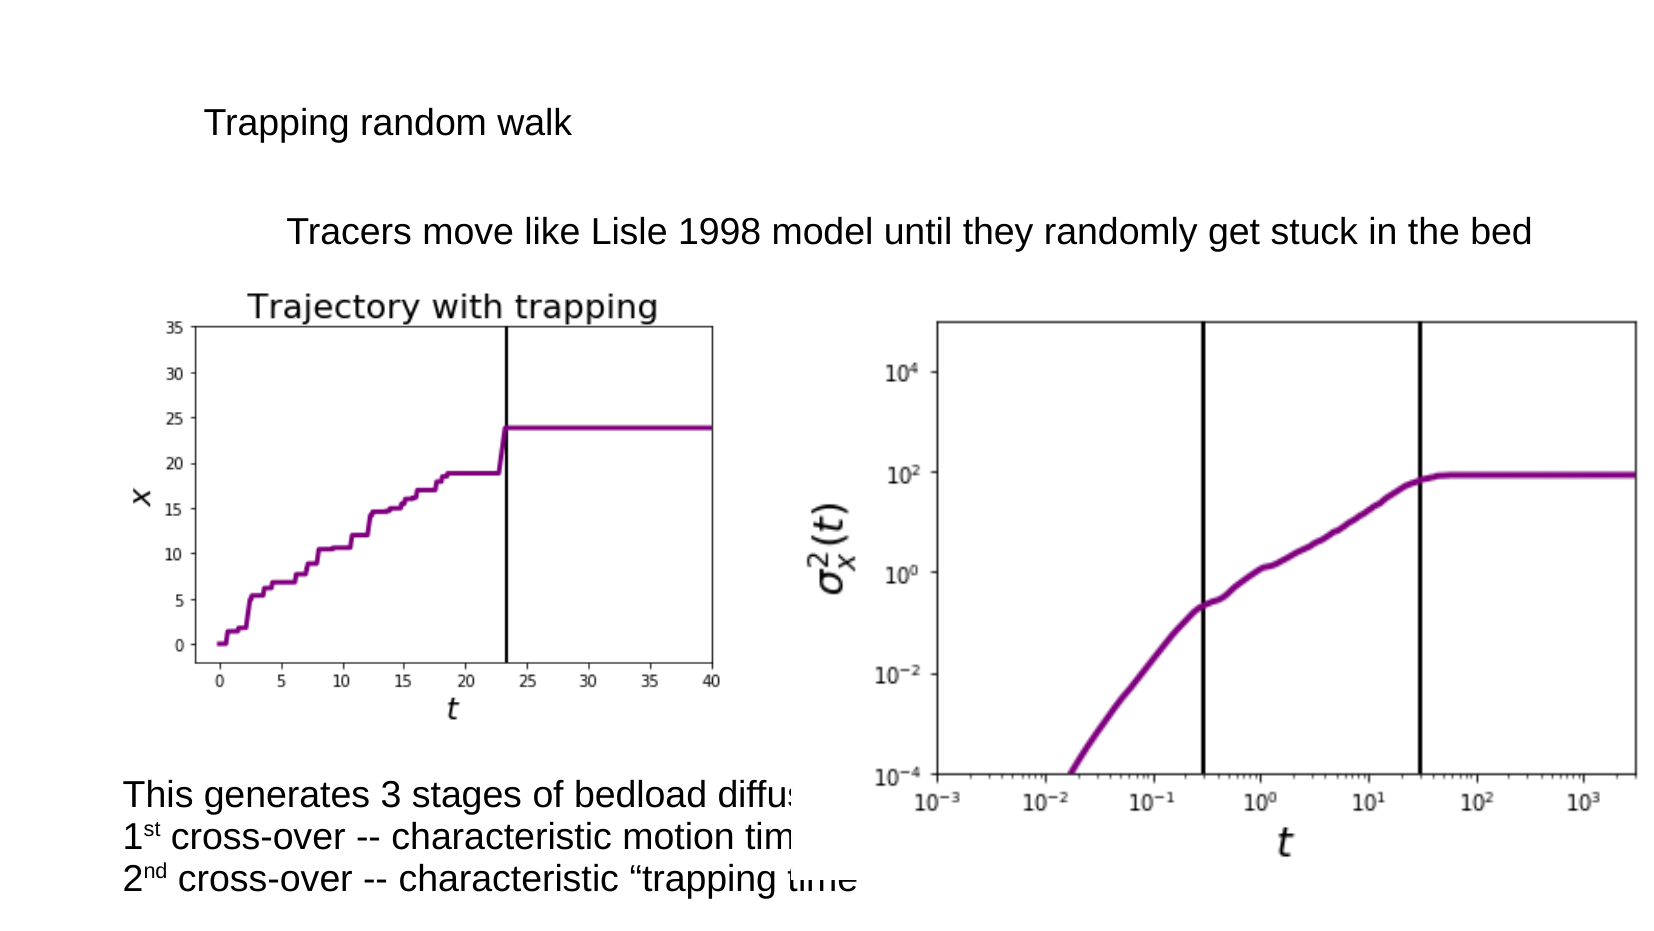

Trapping random walk
Tracers move like Lisle 1998 model until they randomly get stuck in the bed
This generates 3 stages of bedload diffusion.
1st cross-over -- characteristic motion time
2nd cross-over -- characteristic “trapping time”